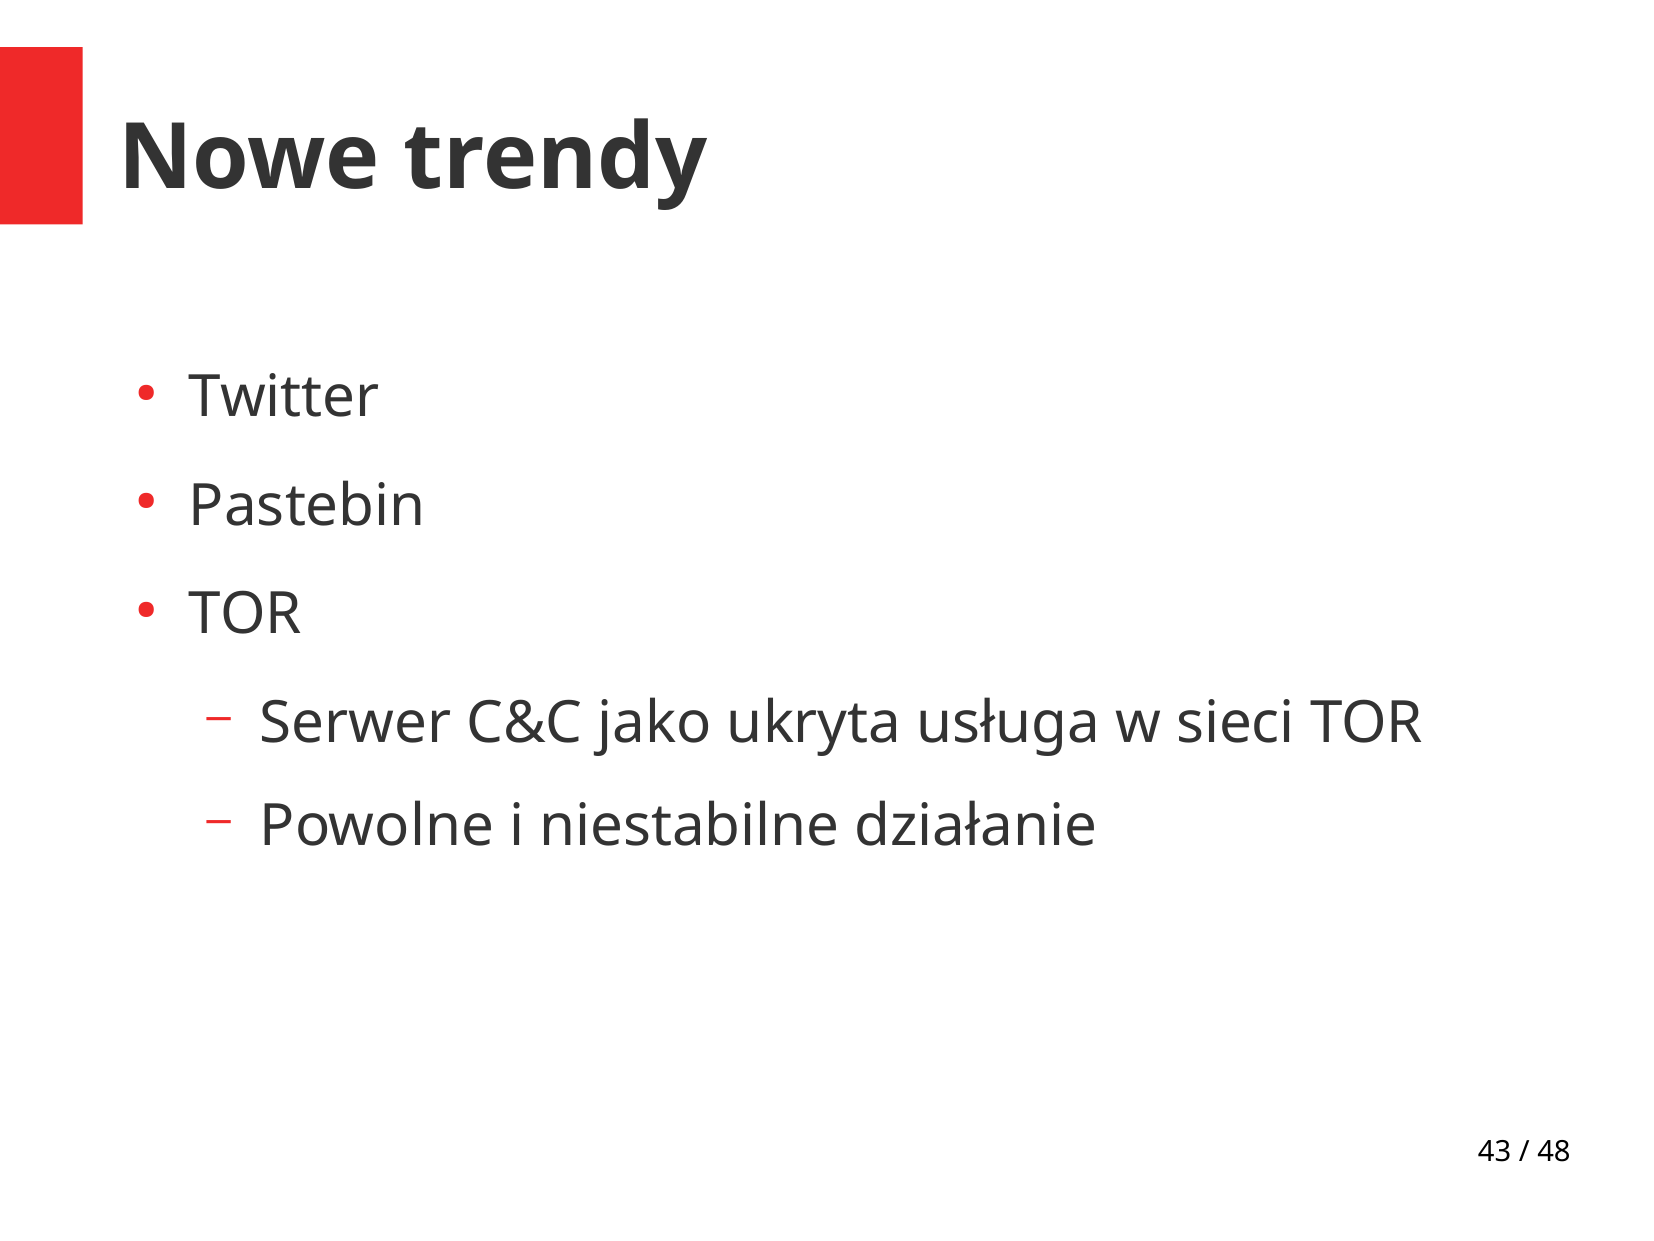

# Nowe trendy
Twitter
Pastebin
TOR
Serwer C&C jako ukryta usługa w sieci TOR
Powolne i niestabilne działanie
43